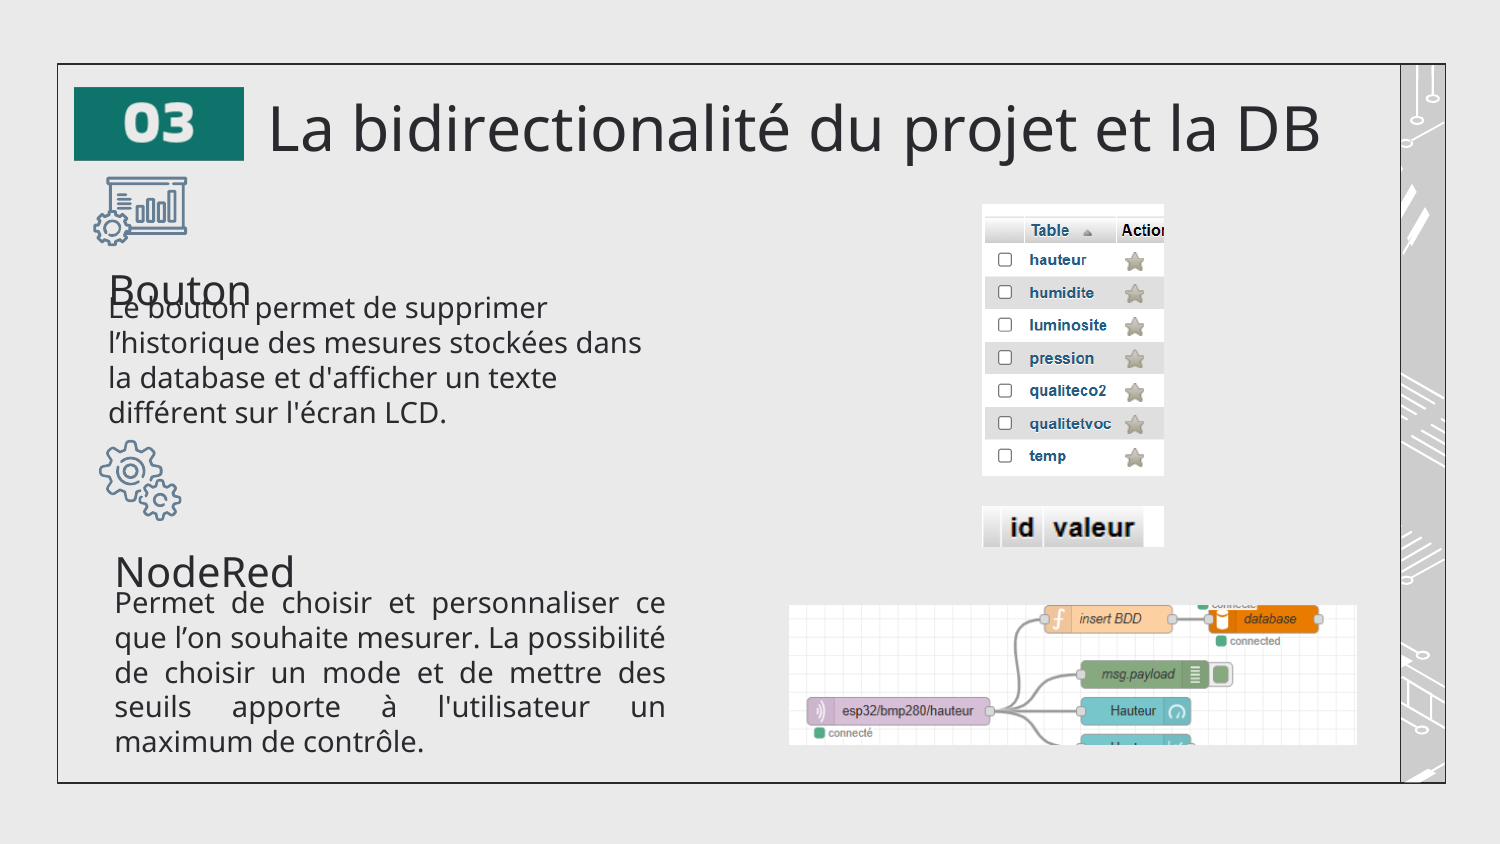

# La bidirectionalité du projet et la DB
Bouton
Le bouton permet de supprimer l’historique des mesures stockées dans la database et d'afficher un texte différent sur l'écran LCD.
NodeRed
Permet de choisir et personnaliser ce que l’on souhaite mesurer. La possibilité de choisir un mode et de mettre des seuils apporte à l'utilisateur un maximum de contrôle.